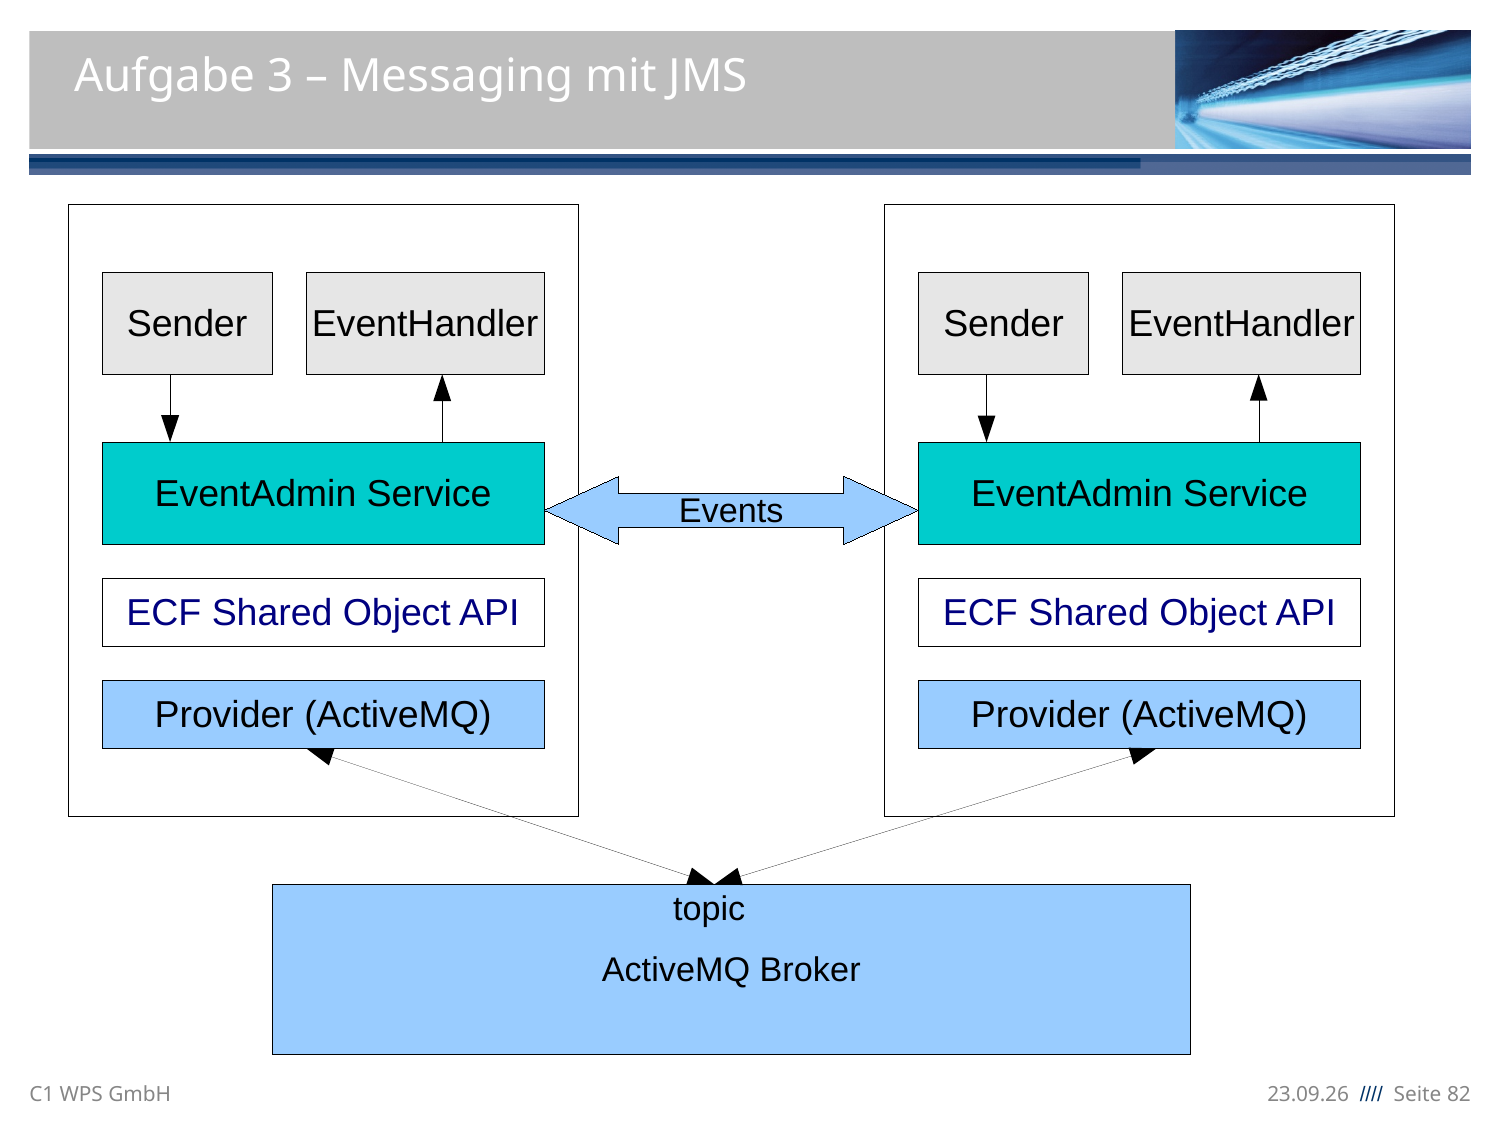

#
Aufgabe 3 – Messaging mit JMS
Sender
EventHandler
EventAdmin Service
ECF Shared Object API
Provider (ActiveMQ)
Sender
EventHandler
EventAdmin Service
ECF Shared Object API
Provider (ActiveMQ)
Events
topic
ActiveMQ Broker